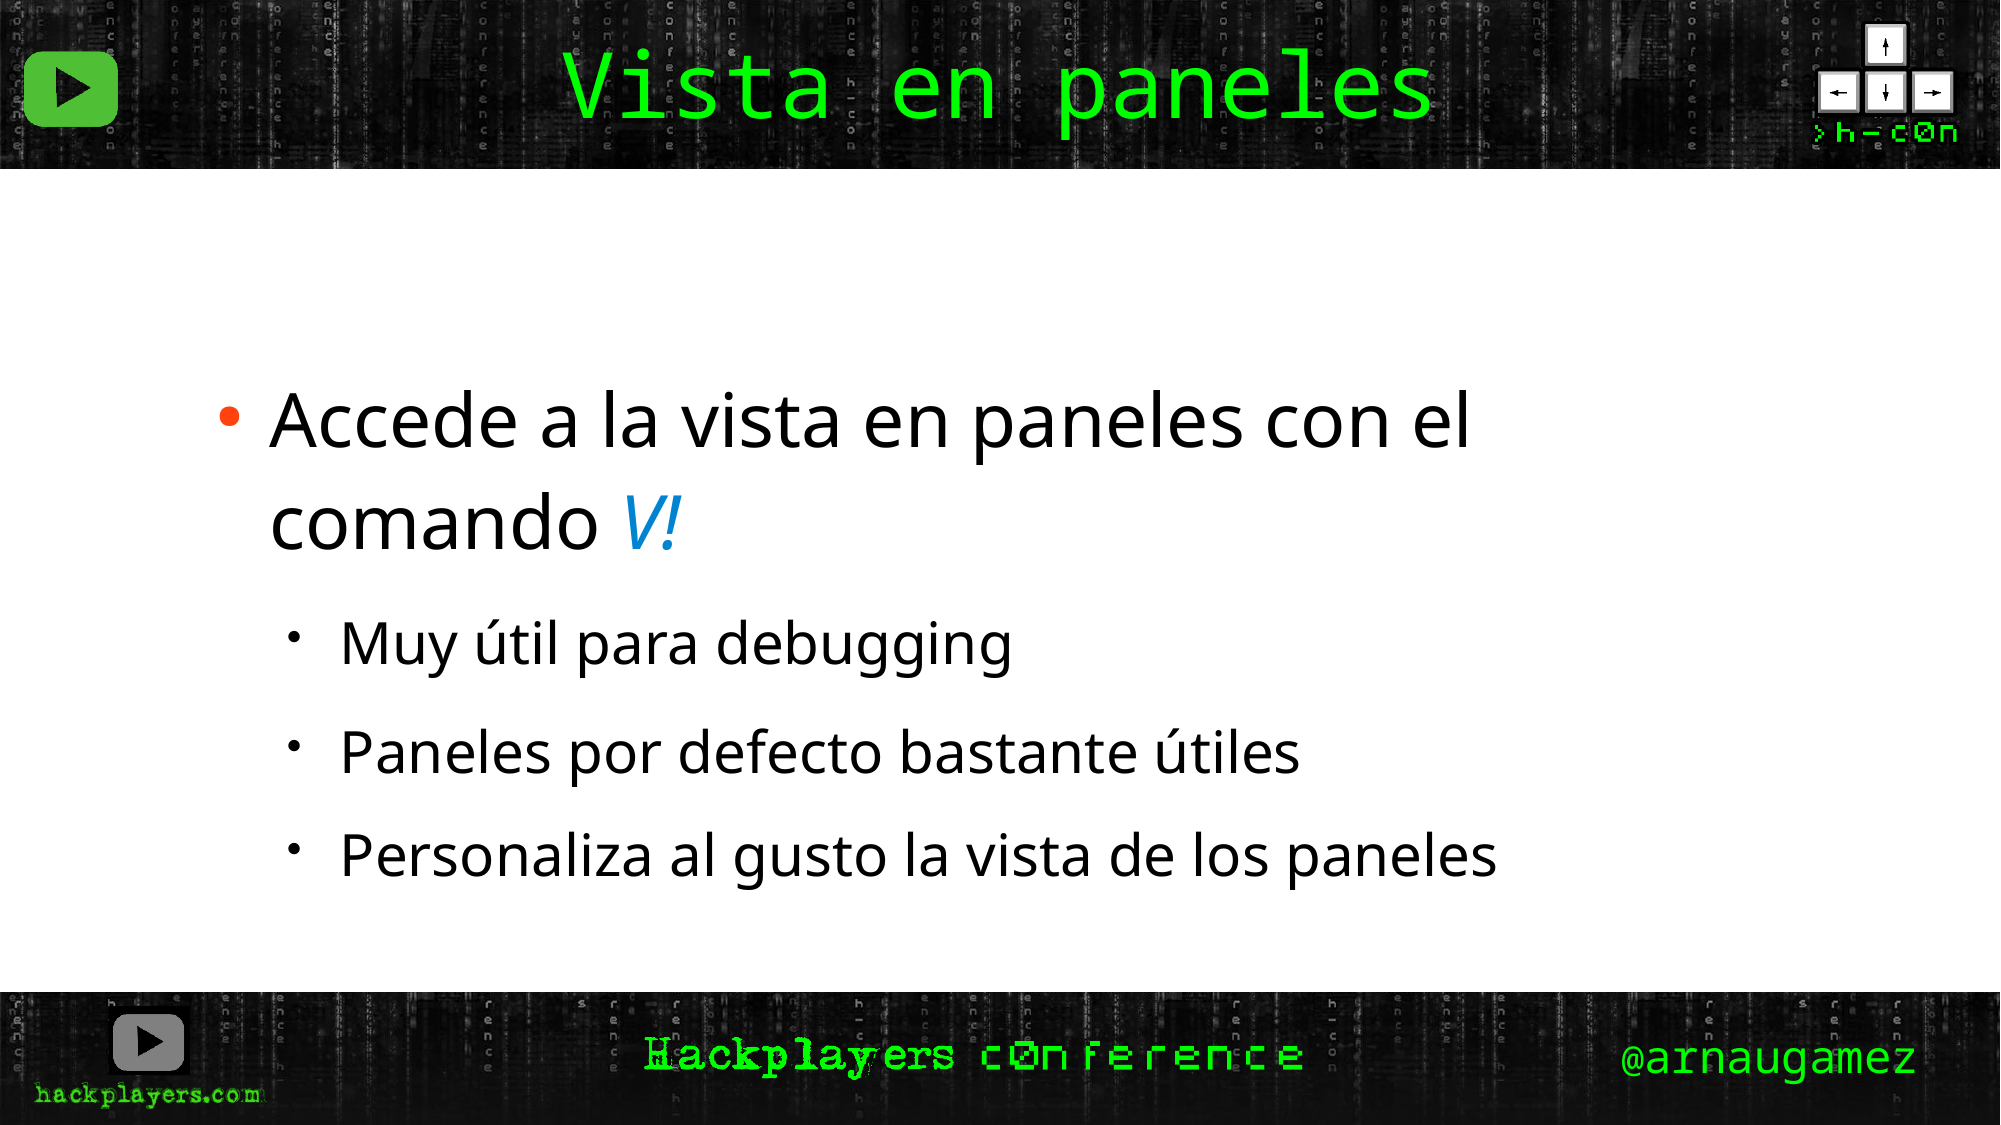

# Vista en paneles
Accede a la vista en paneles con el comando V!
Muy útil para debugging
Paneles por defecto bastante útiles
Personaliza al gusto la vista de los paneles